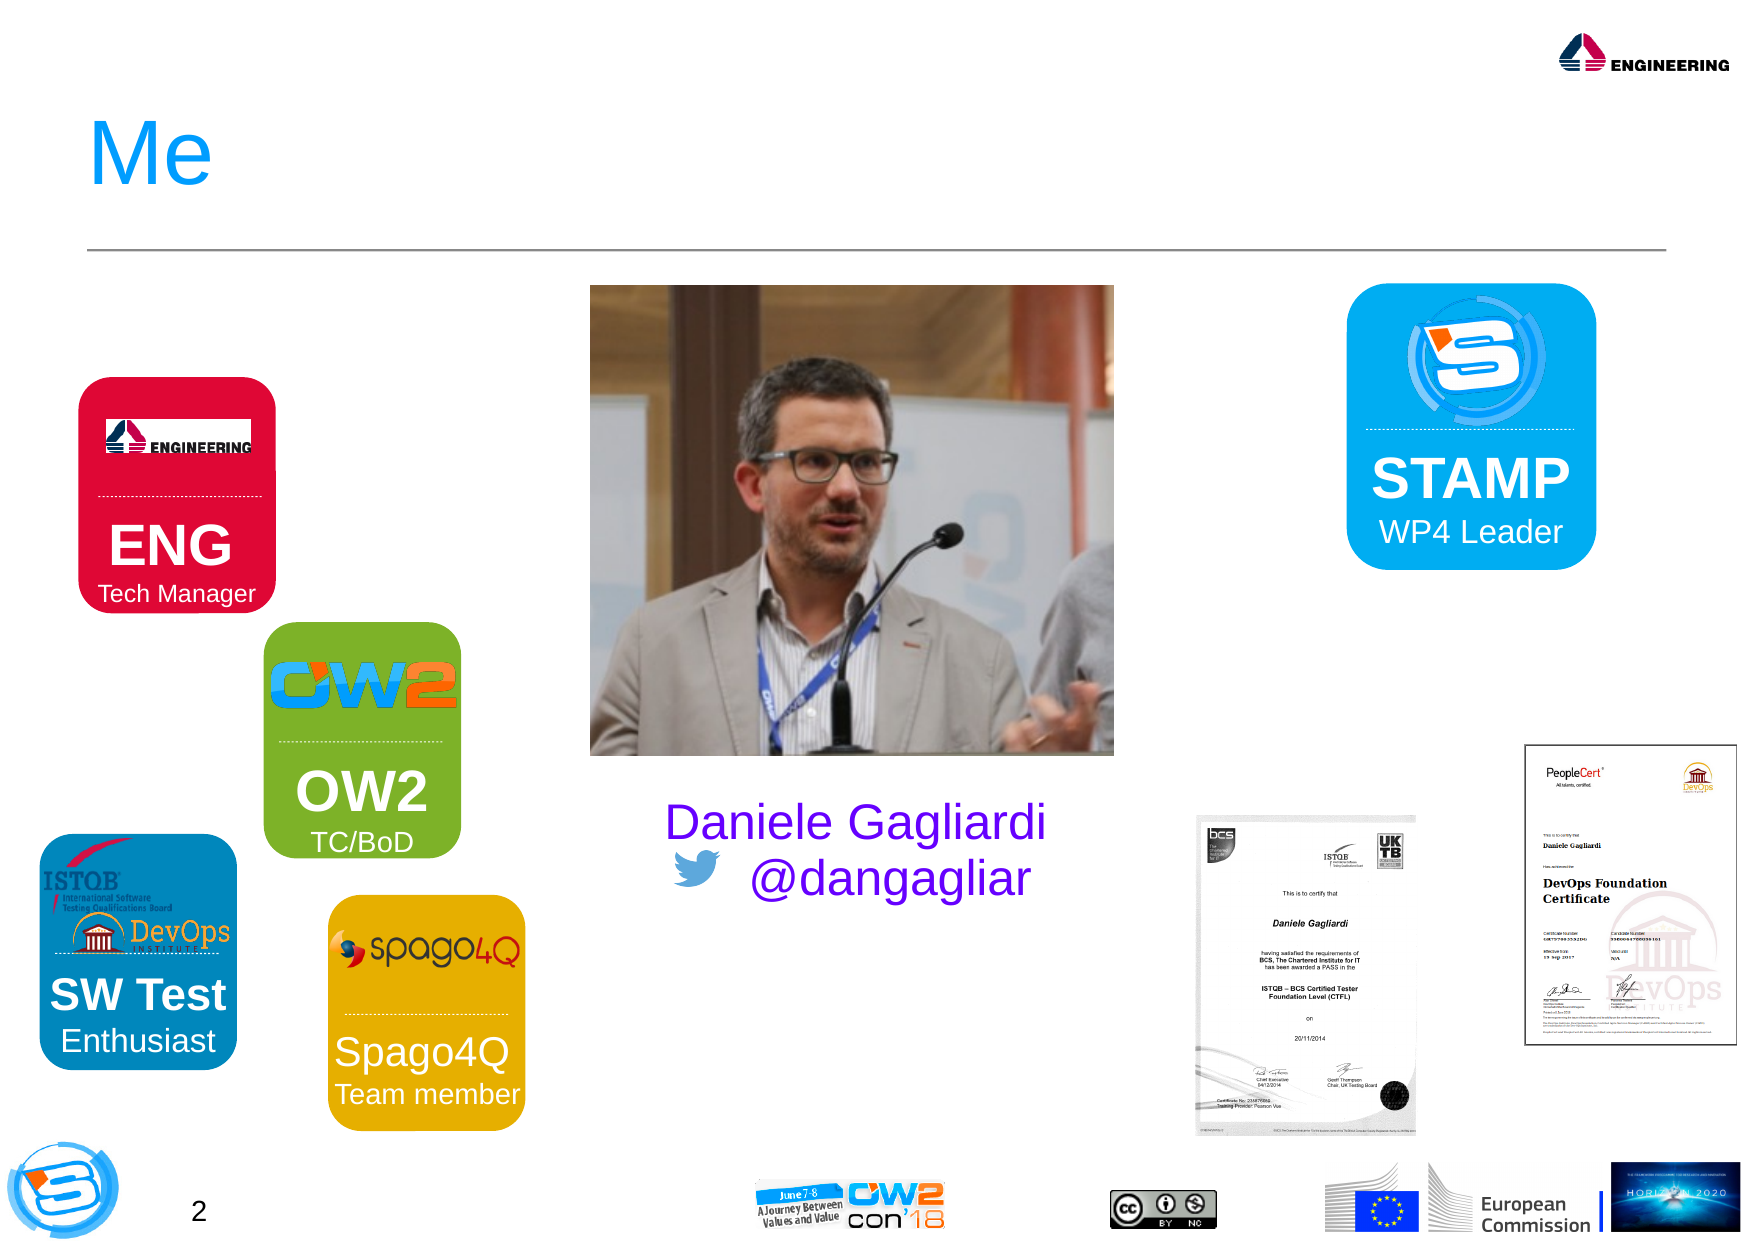

# Me
STAMP
WP4 Leader
ENG
Tech Manager
OW2
TC/BoD
Daniele Gagliardi
 @dangagliar
SW Test
Enthusiast
Spago4Q
Team member